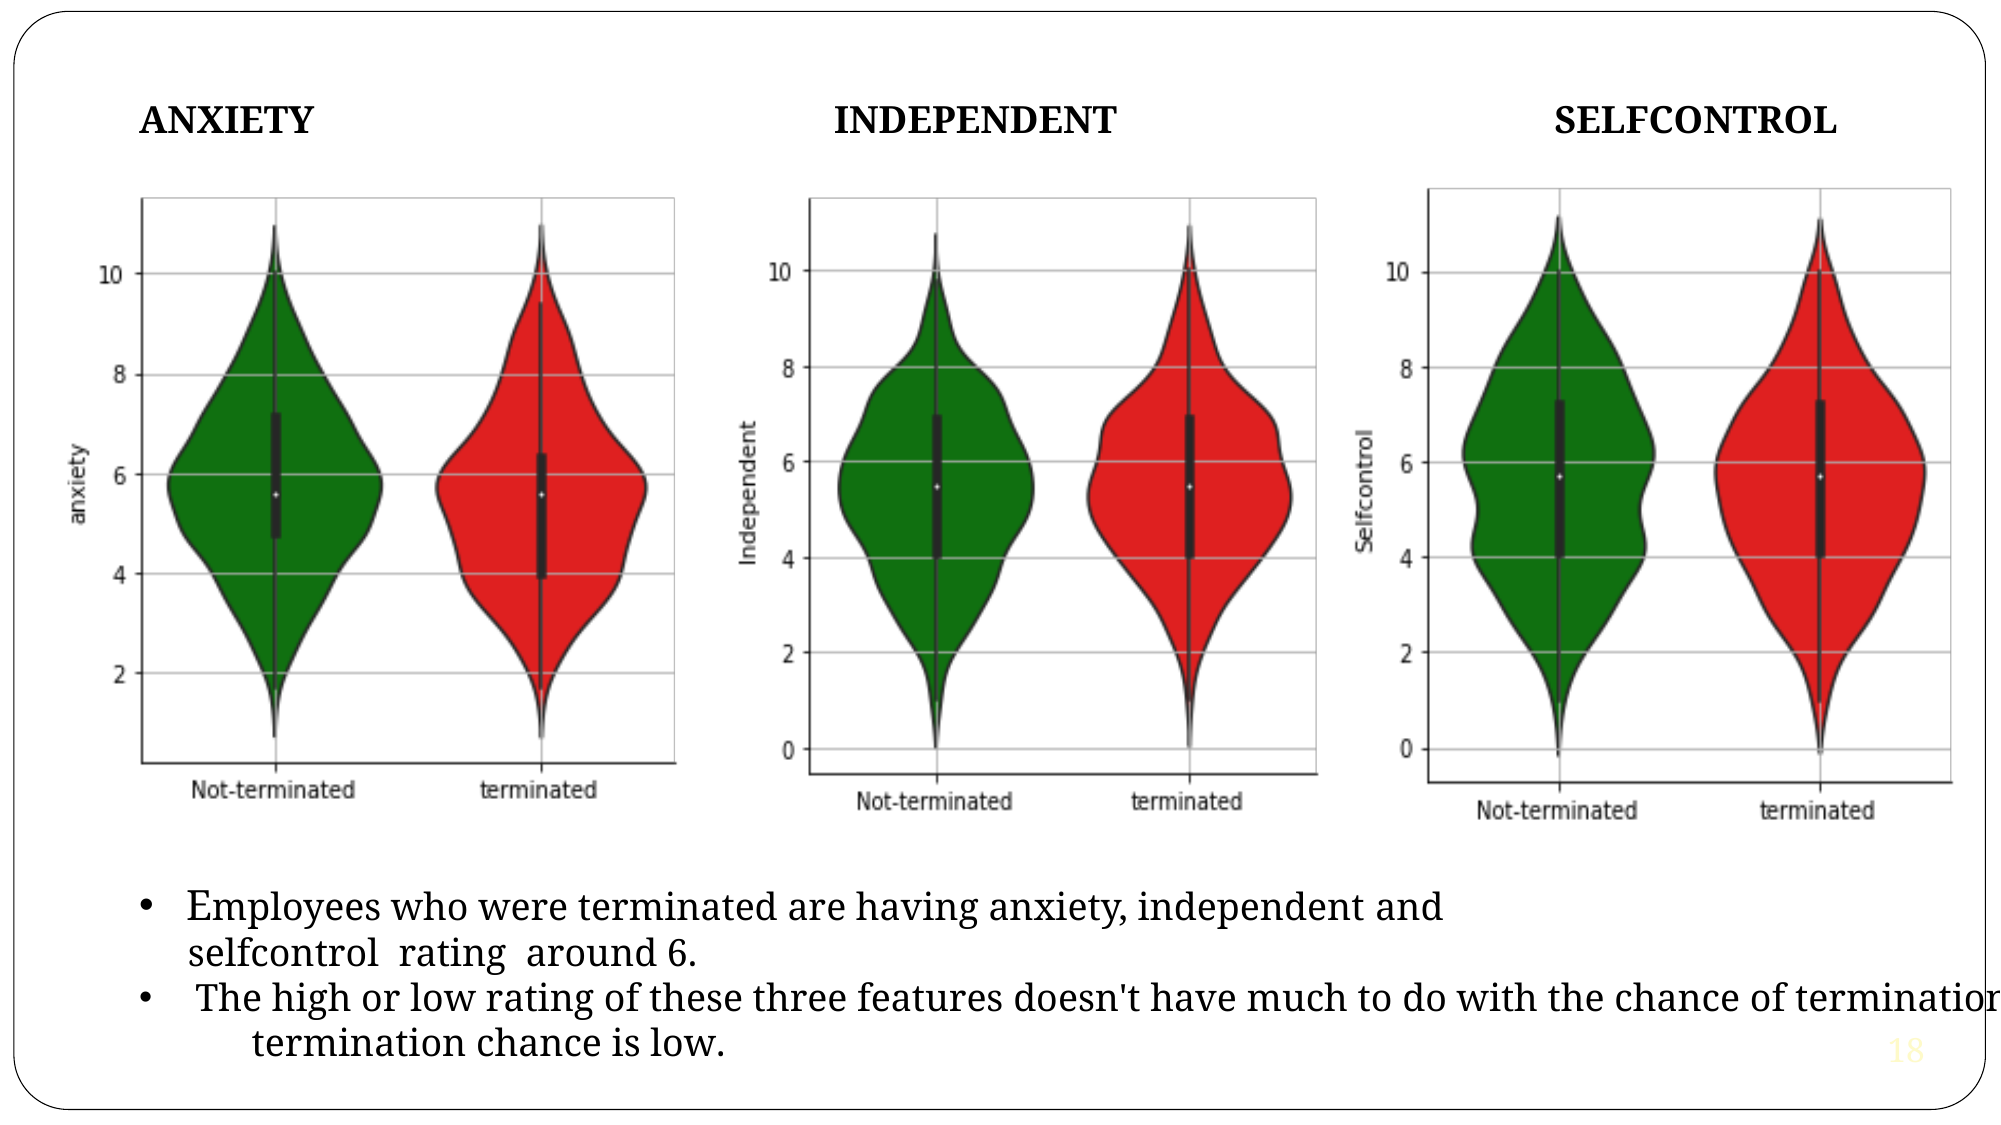

SELF CONTROL
INDEPENDENT
ANXIETY                                                            INDEPENDENT                                             SELFCONTROL
Employees who were terminated are having anxiety, independent and
     selfcontrol  rating  around 6.
The high or low rating of these three features doesn't have much to do with the chance of termination , the termination chance is low.